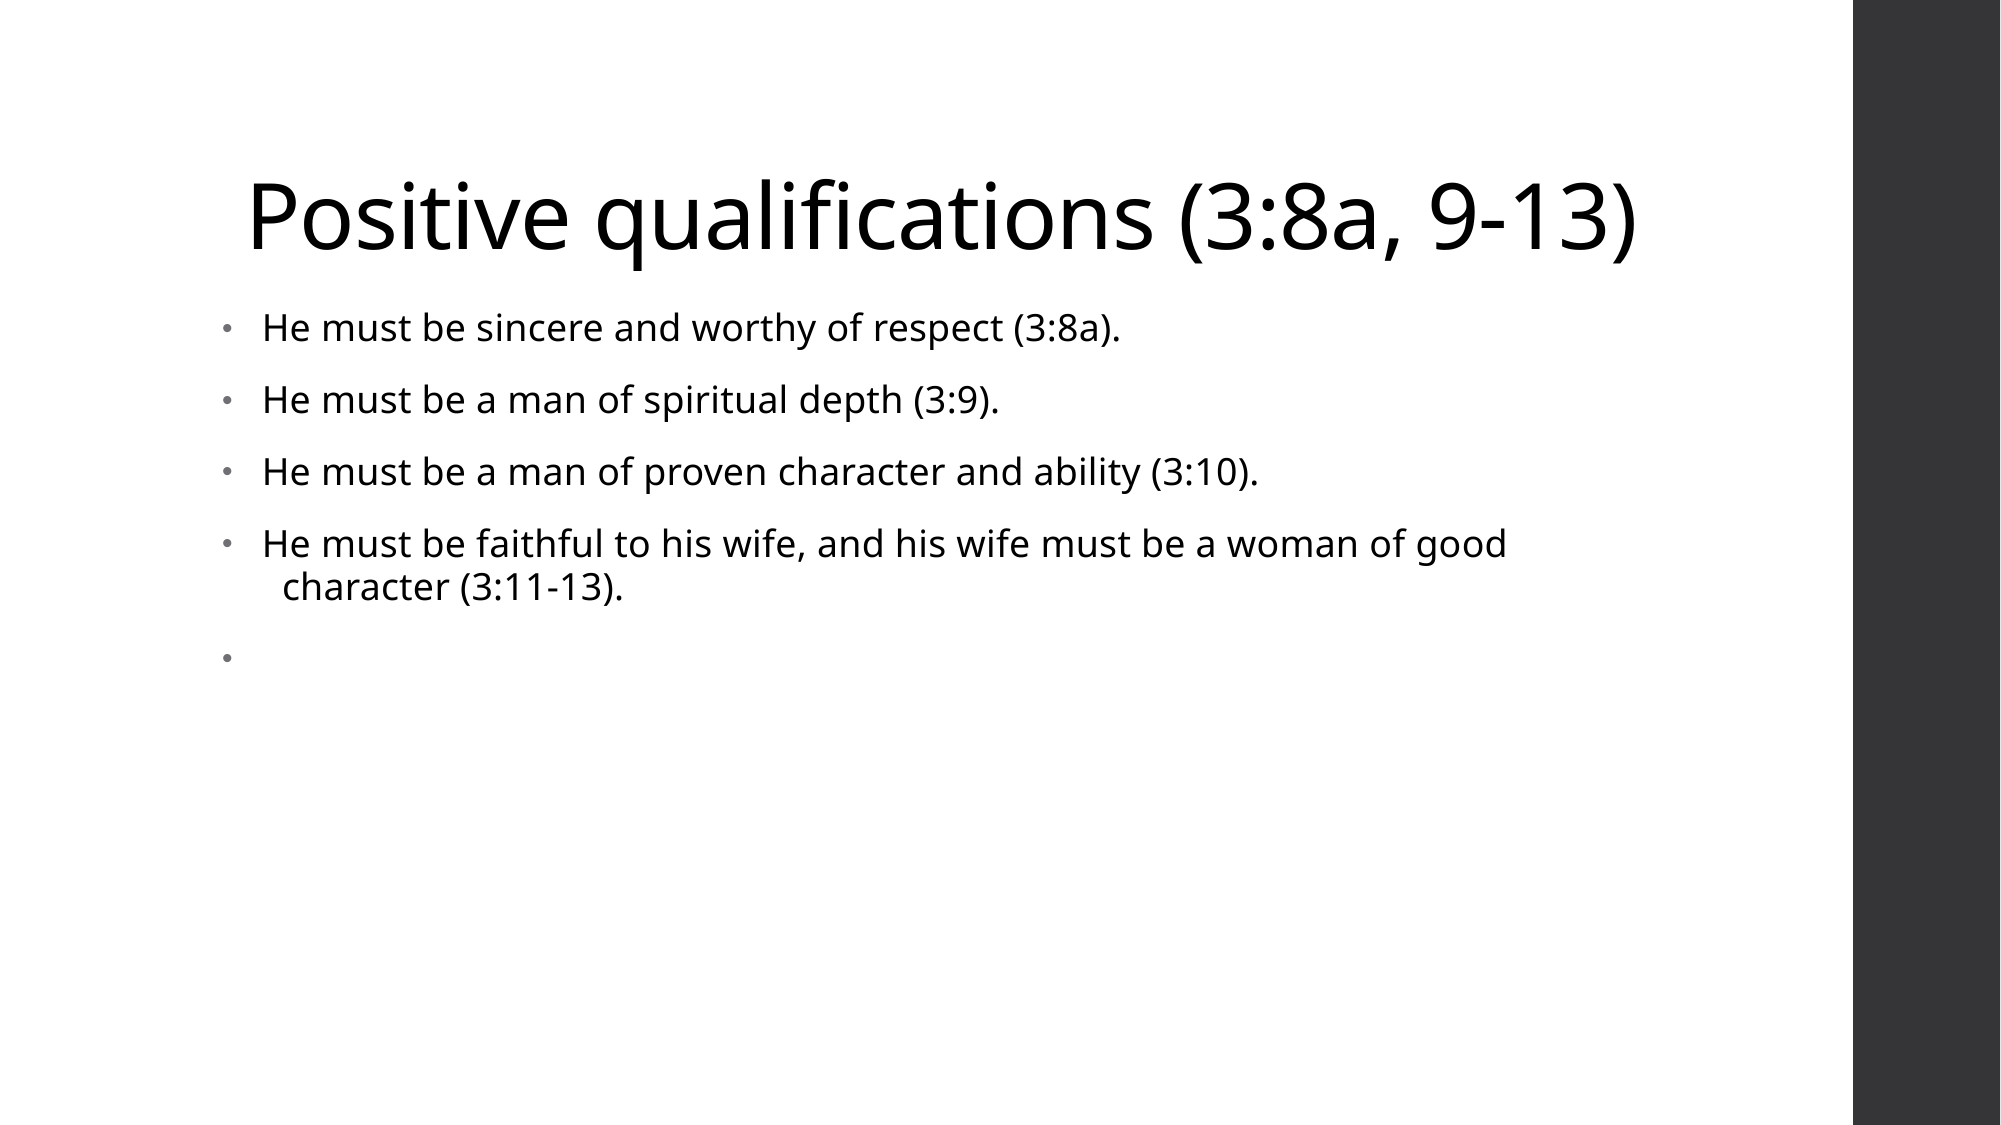

# Positive qualifications (3:8a, 9-13)
 He must be sincere and worthy of respect (3:8a).
 He must be a man of spiritual depth (3:9).
 He must be a man of proven character and ability (3:10).
 He must be faithful to his wife, and his wife must be a woman of good character (3:11-13).